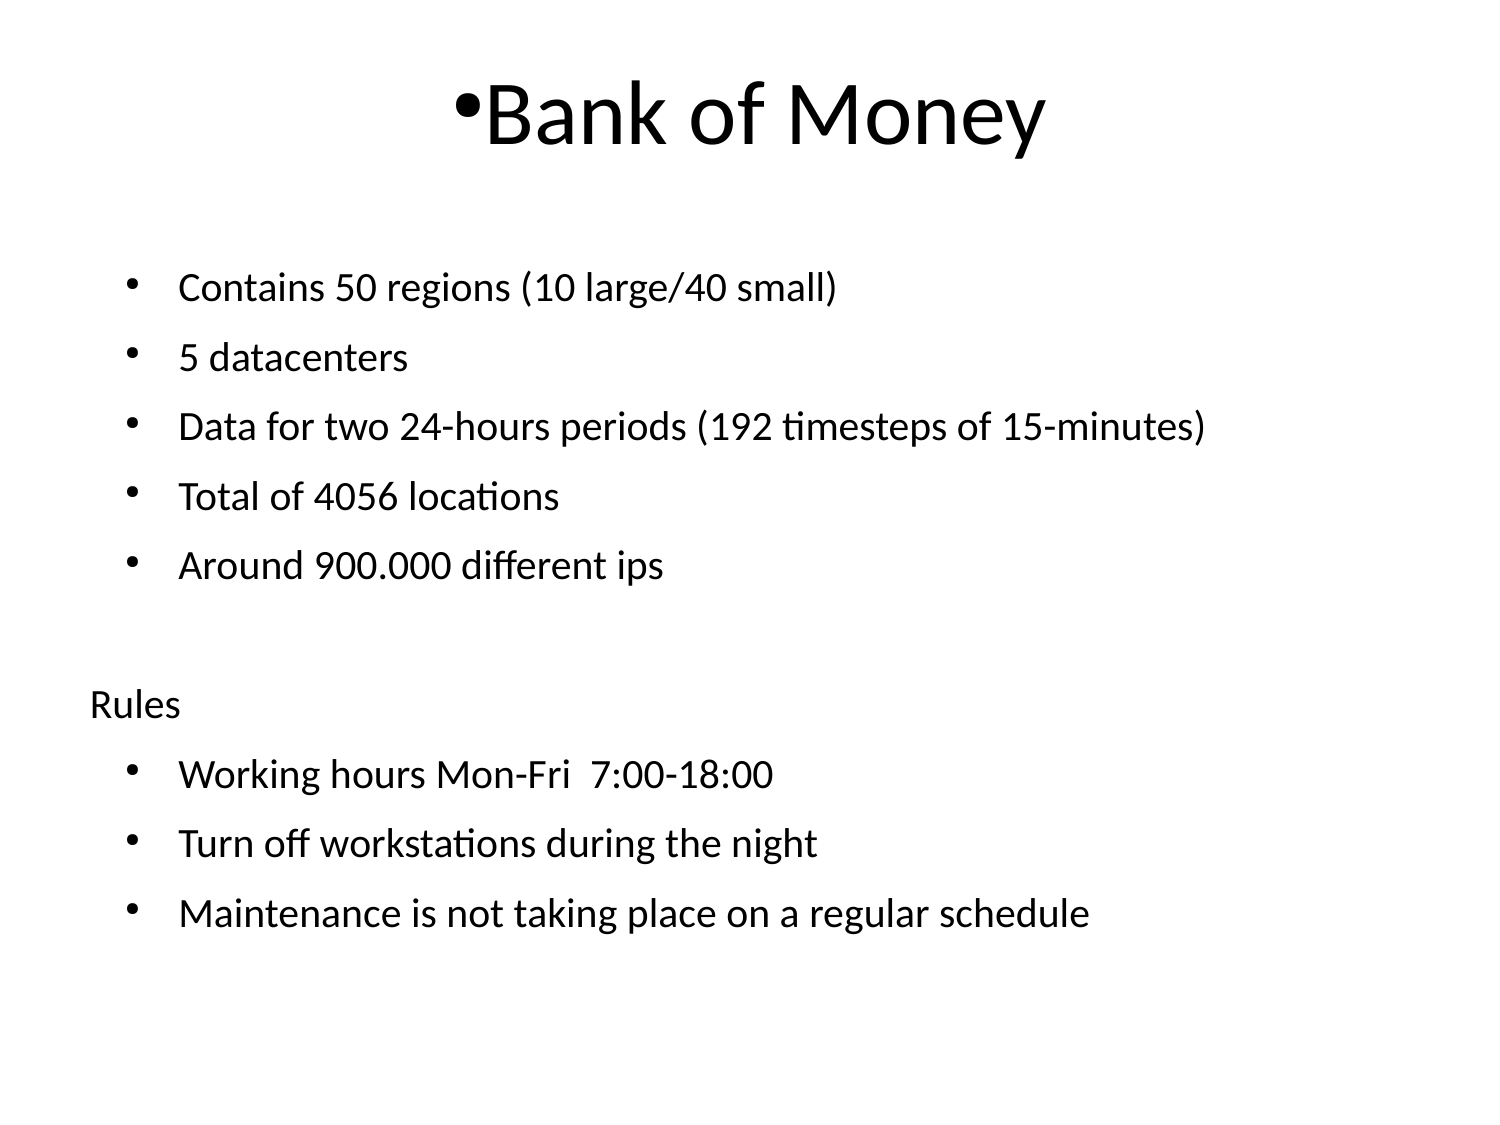

# Bank of Money
Contains 50 regions (10 large/40 small)
5 datacenters
Data for two 24-hours periods (192 timesteps of 15-minutes)
Total of 4056 locations
Around 900.000 different ips
Rules
Working hours Mon-Fri 7:00-18:00
Turn off workstations during the night
Maintenance is not taking place on a regular schedule